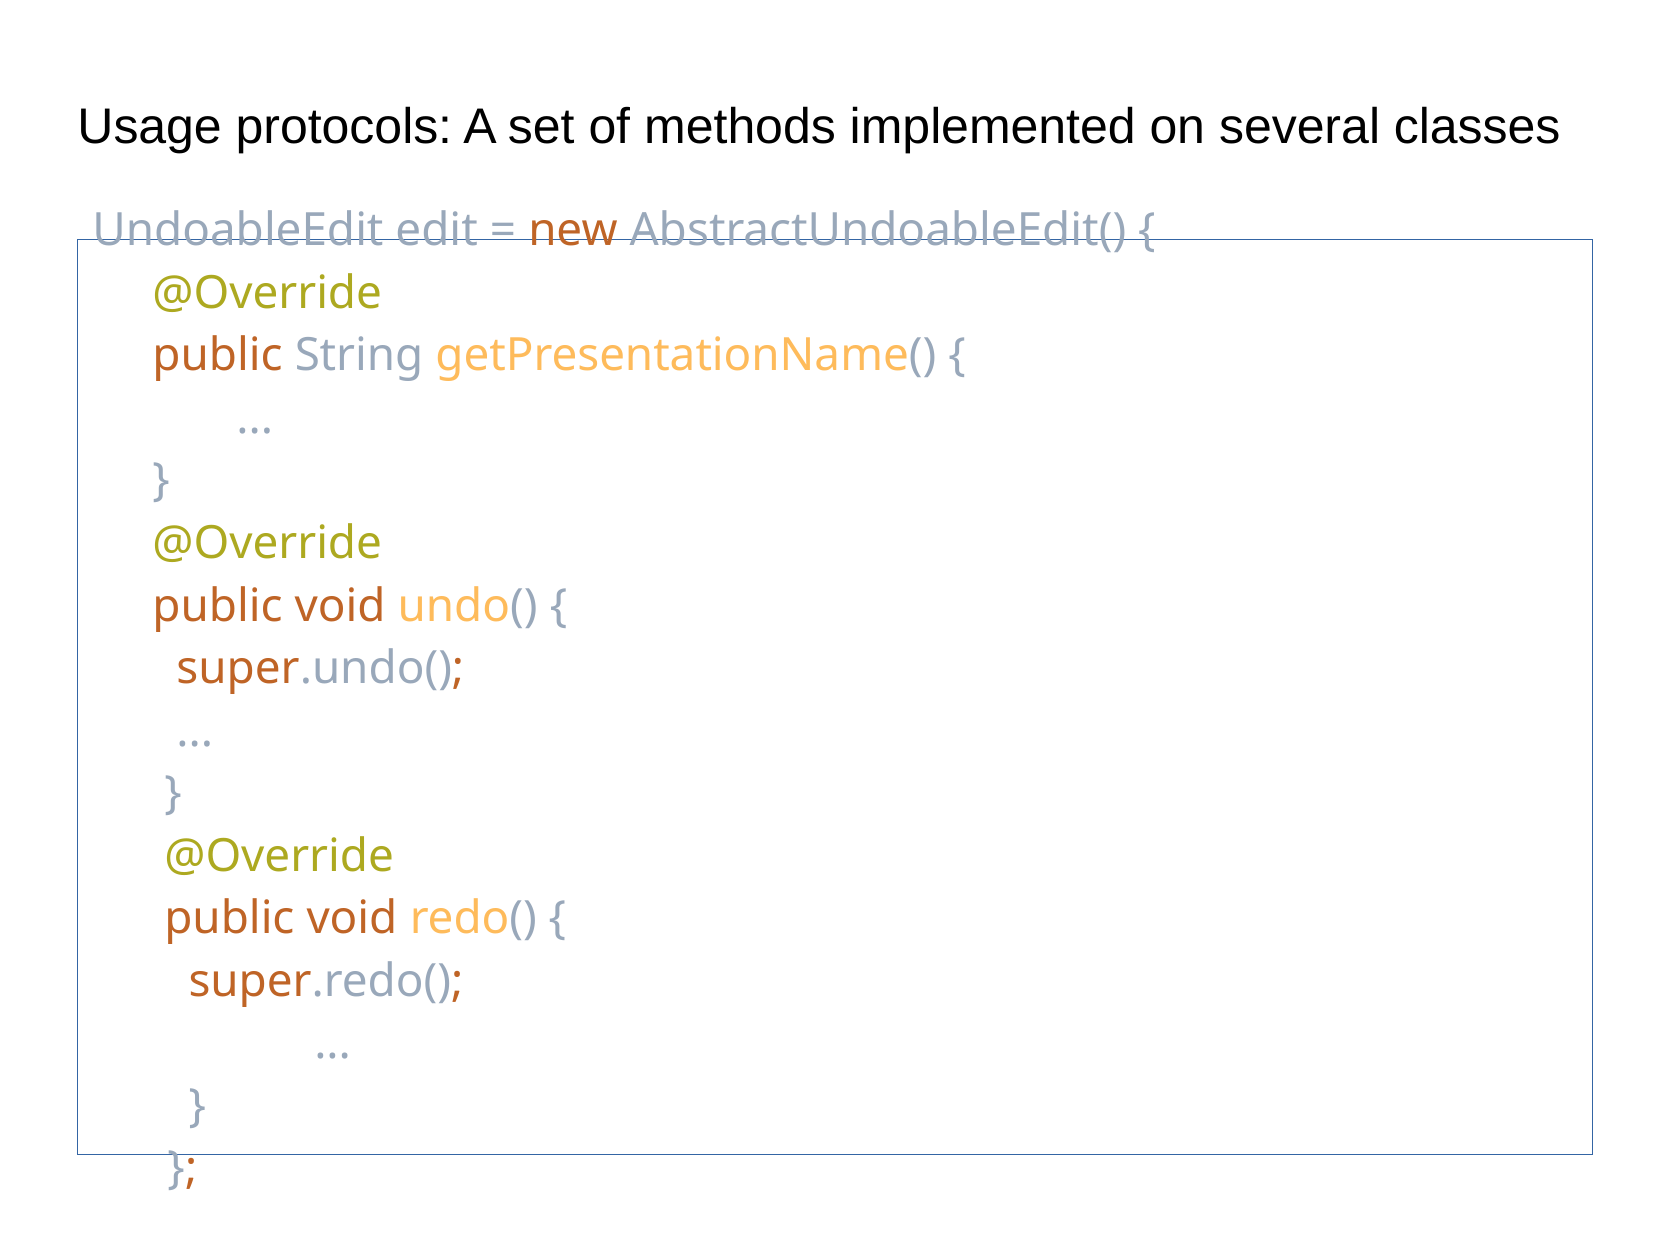

Usage protocols: A set of methods implemented on several classes
UndoableEdit edit = new AbstractUndoableEdit() {
 @Override
 public String getPresentationName() {
 ...
 }
 @Override
 public void undo() {
 super.undo();
 ...
 }
 @Override
 public void redo() {
 super.redo();
		 ...
 }
	};
5